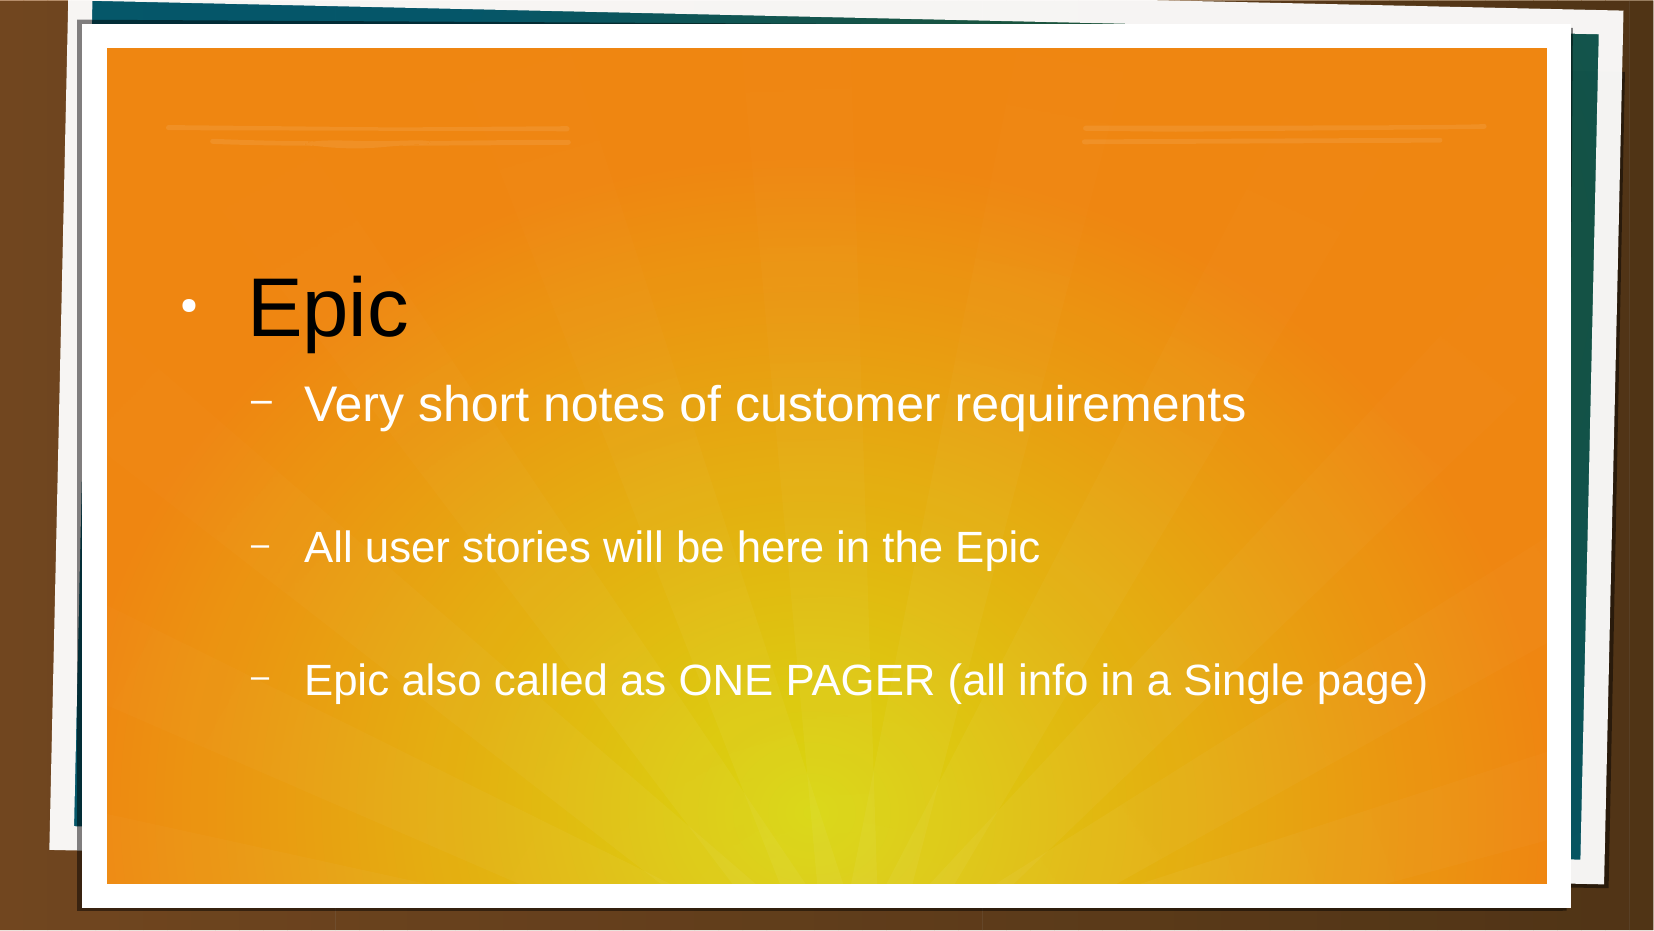

# Epic
Very short notes of customer requirements
All user stories will be here in the Epic
Epic also called as ONE PAGER (all info in a Single page)